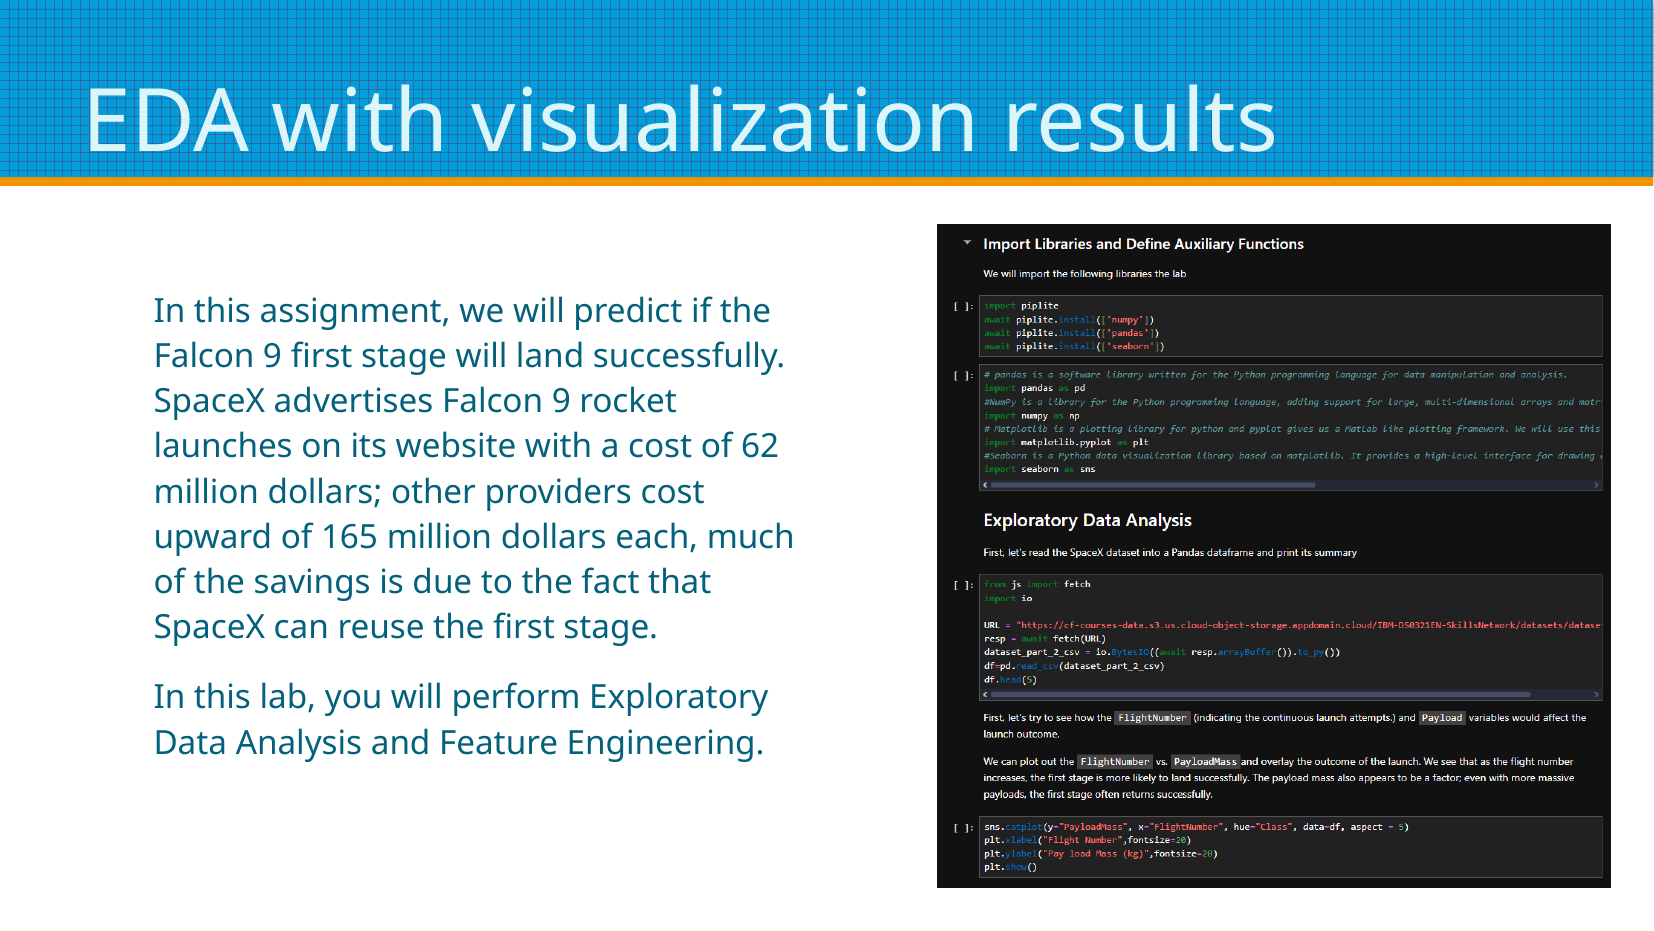

# EDA with visualization results
In this assignment, we will predict if the Falcon 9 first stage will land successfully. SpaceX advertises Falcon 9 rocket launches on its website with a cost of 62 million dollars; other providers cost upward of 165 million dollars each, much of the savings is due to the fact that SpaceX can reuse the first stage.
In this lab, you will perform Exploratory Data Analysis and Feature Engineering.